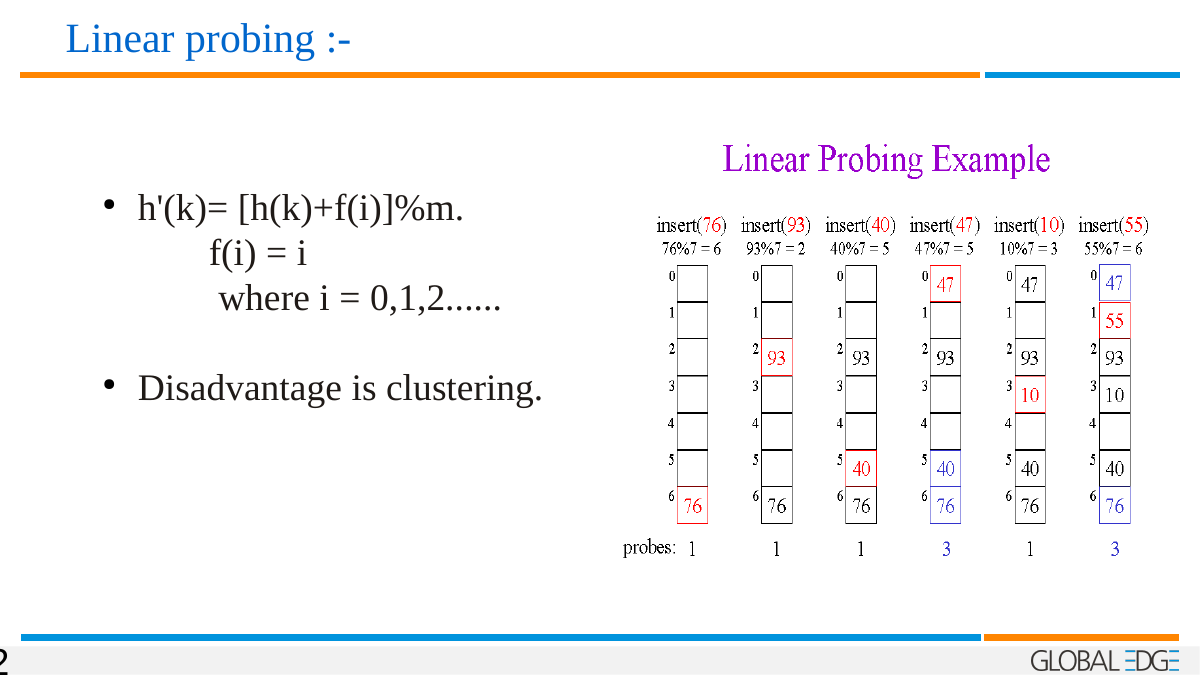

Linear probing :-
h'(k)= [h(k)+f(i)]%m.
f(i) = i
 where i = 0,1,2......
Disadvantage is clustering.